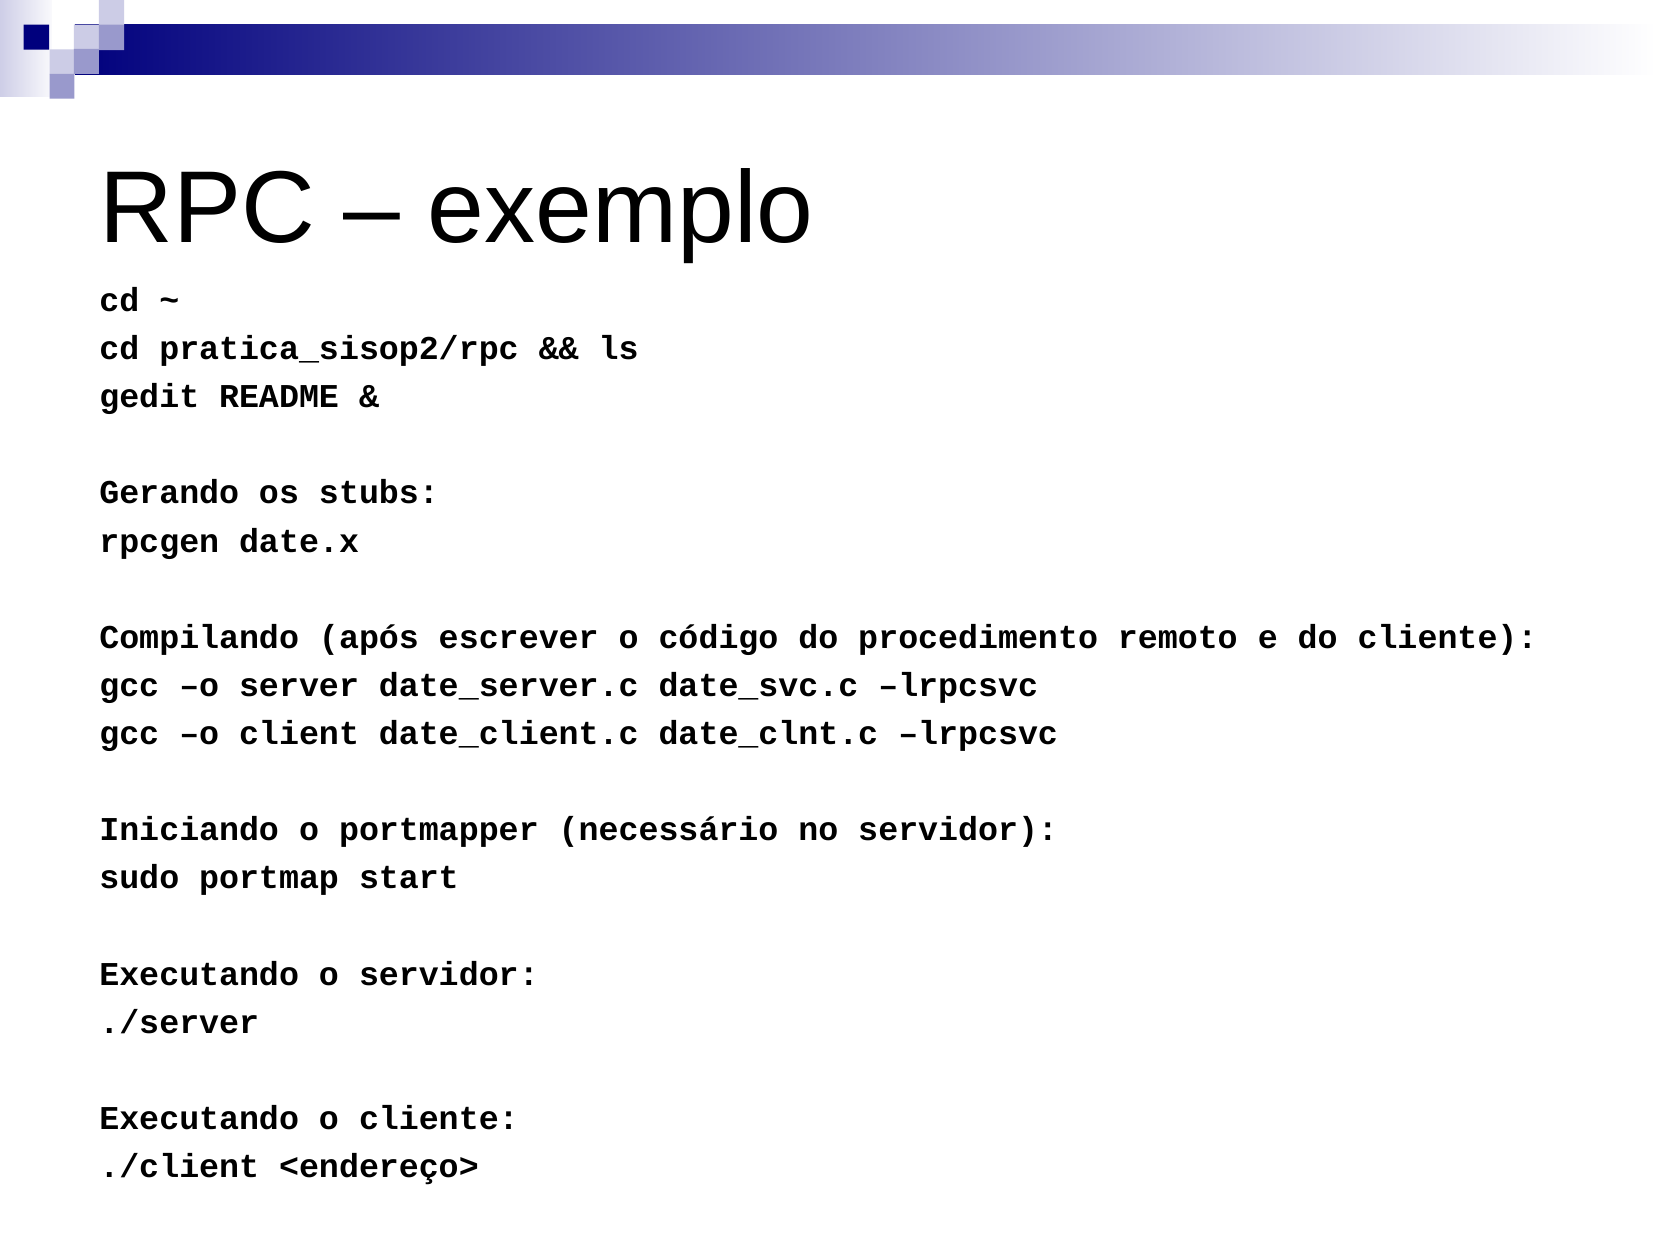

# RPC – exemplo
cd ~
cd pratica_sisop2/rpc && ls
gedit README &
Gerando os stubs:
rpcgen date.x
Compilando (após escrever o código do procedimento remoto e do cliente):
gcc –o server date_server.c date_svc.c –lrpcsvc
gcc –o client date_client.c date_clnt.c –lrpcsvc
Iniciando o portmapper (necessário no servidor):
sudo portmap start
Executando o servidor:
./server
Executando o cliente:
./client <endereço>